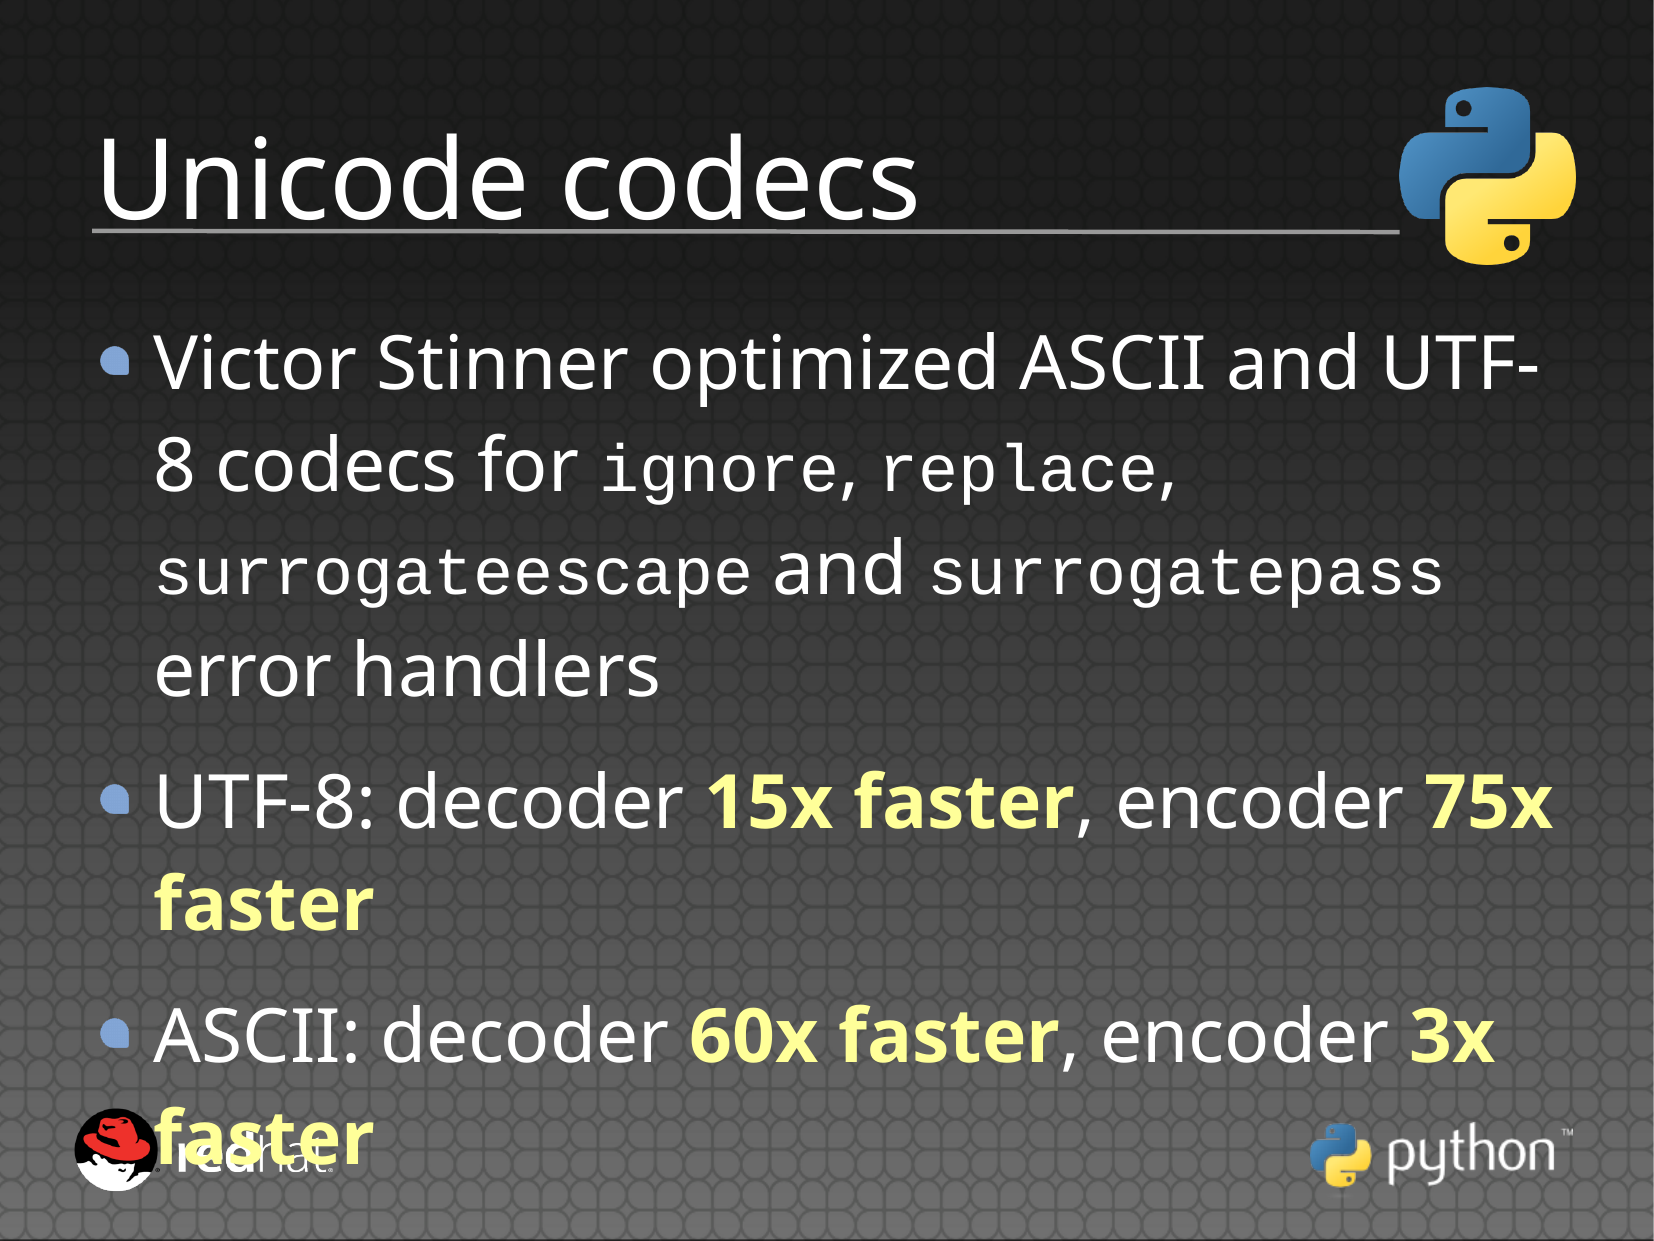

Unicode codecs
# Victor Stinner optimized ASCII and UTF-8 codecs for ignore, replace, surrogateescape and surrogatepass error handlers
UTF-8: decoder 15x faster, encoder 75x faster
ASCII: decoder 60x faster, encoder 3x faster